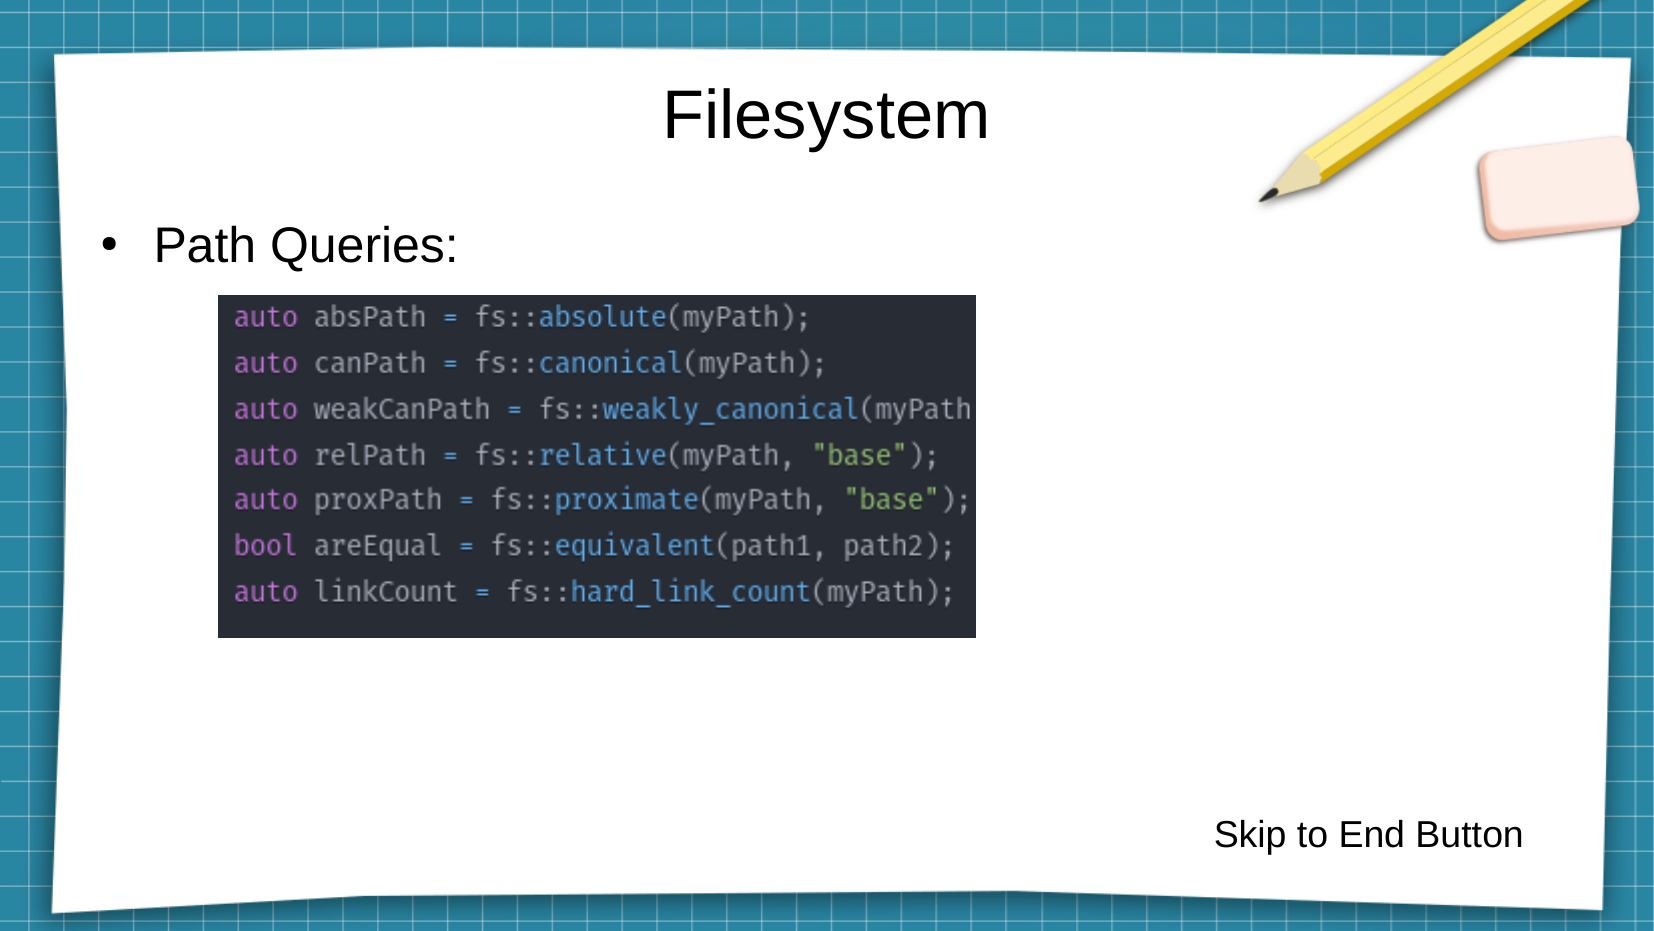

# Filesystem
Path Queries:
Skip to End Button